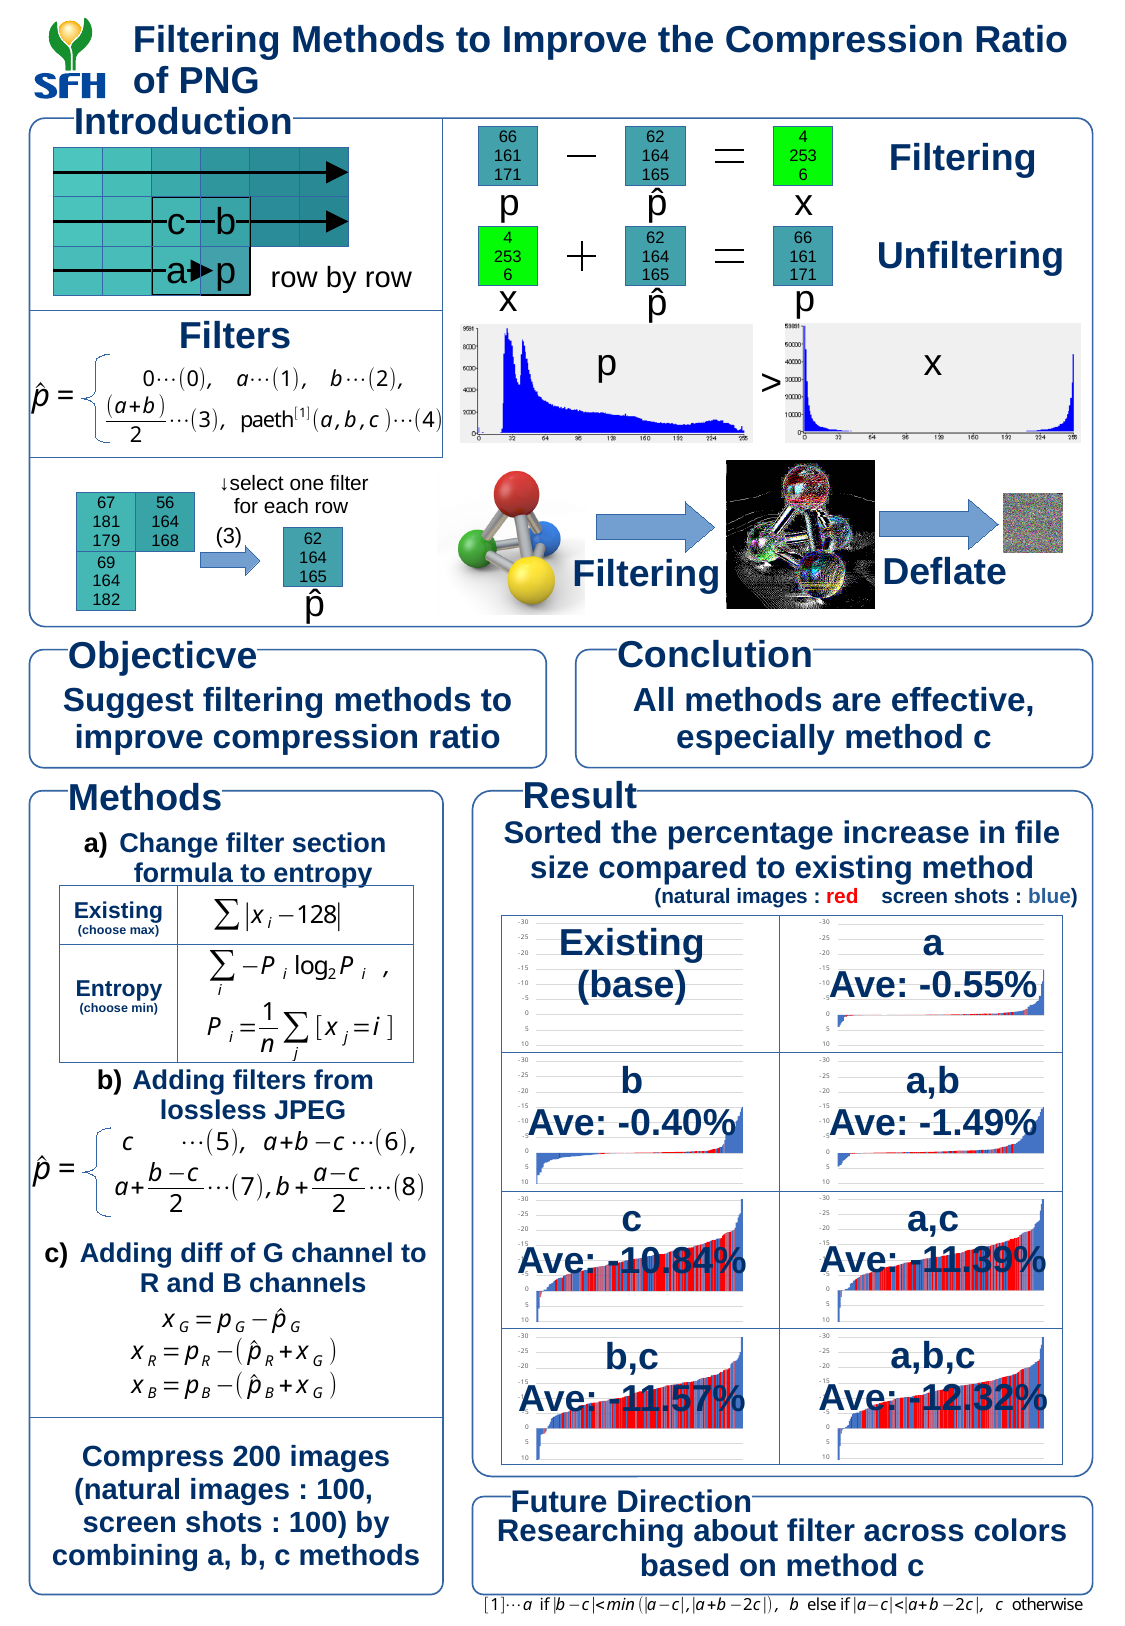

Filtering Methods to Improve the Compression Ratio of PNG
Introduction
66
161
171
62
164
165
4
253
6
Filtering
p
p̂
x
c
b
4
253
6
62
164
165
66
161
171
Unfiltering
a
p
row by row
x
p
p̂
Filters
x
p
>
↓select one filter
for each row
67
181
179
56
164
168
(3)
62
164
165
Deflate
Filtering
69
164
182
p̂
Conclution
Objecticve
All methods are effective, especially method c
Suggest filtering methods to improve compression ratio
Result
Methods
Sorted the percentage increase in file size compared to existing method
(natural images : red screen shots : blue)
Change filter section formula to entropy
Adding filters from lossless JPEG
Adding diff of G channel to R and B channels
Existing
(choose max)
Existing
(base)
a
Ave: -0.55%
Entropy
(choose min)
b
Ave: -0.40%
a,b
Ave: -1.49%
a,c
Ave: -11.39%
c
Ave: -10.84%
a,b,c
Ave: -12.32%
b,c
Ave: -11.57%
Compress 200 images (natural images : 100, screen shots : 100) by combining a, b, c methods
Future Direction
Researching about filter across colors based on method c